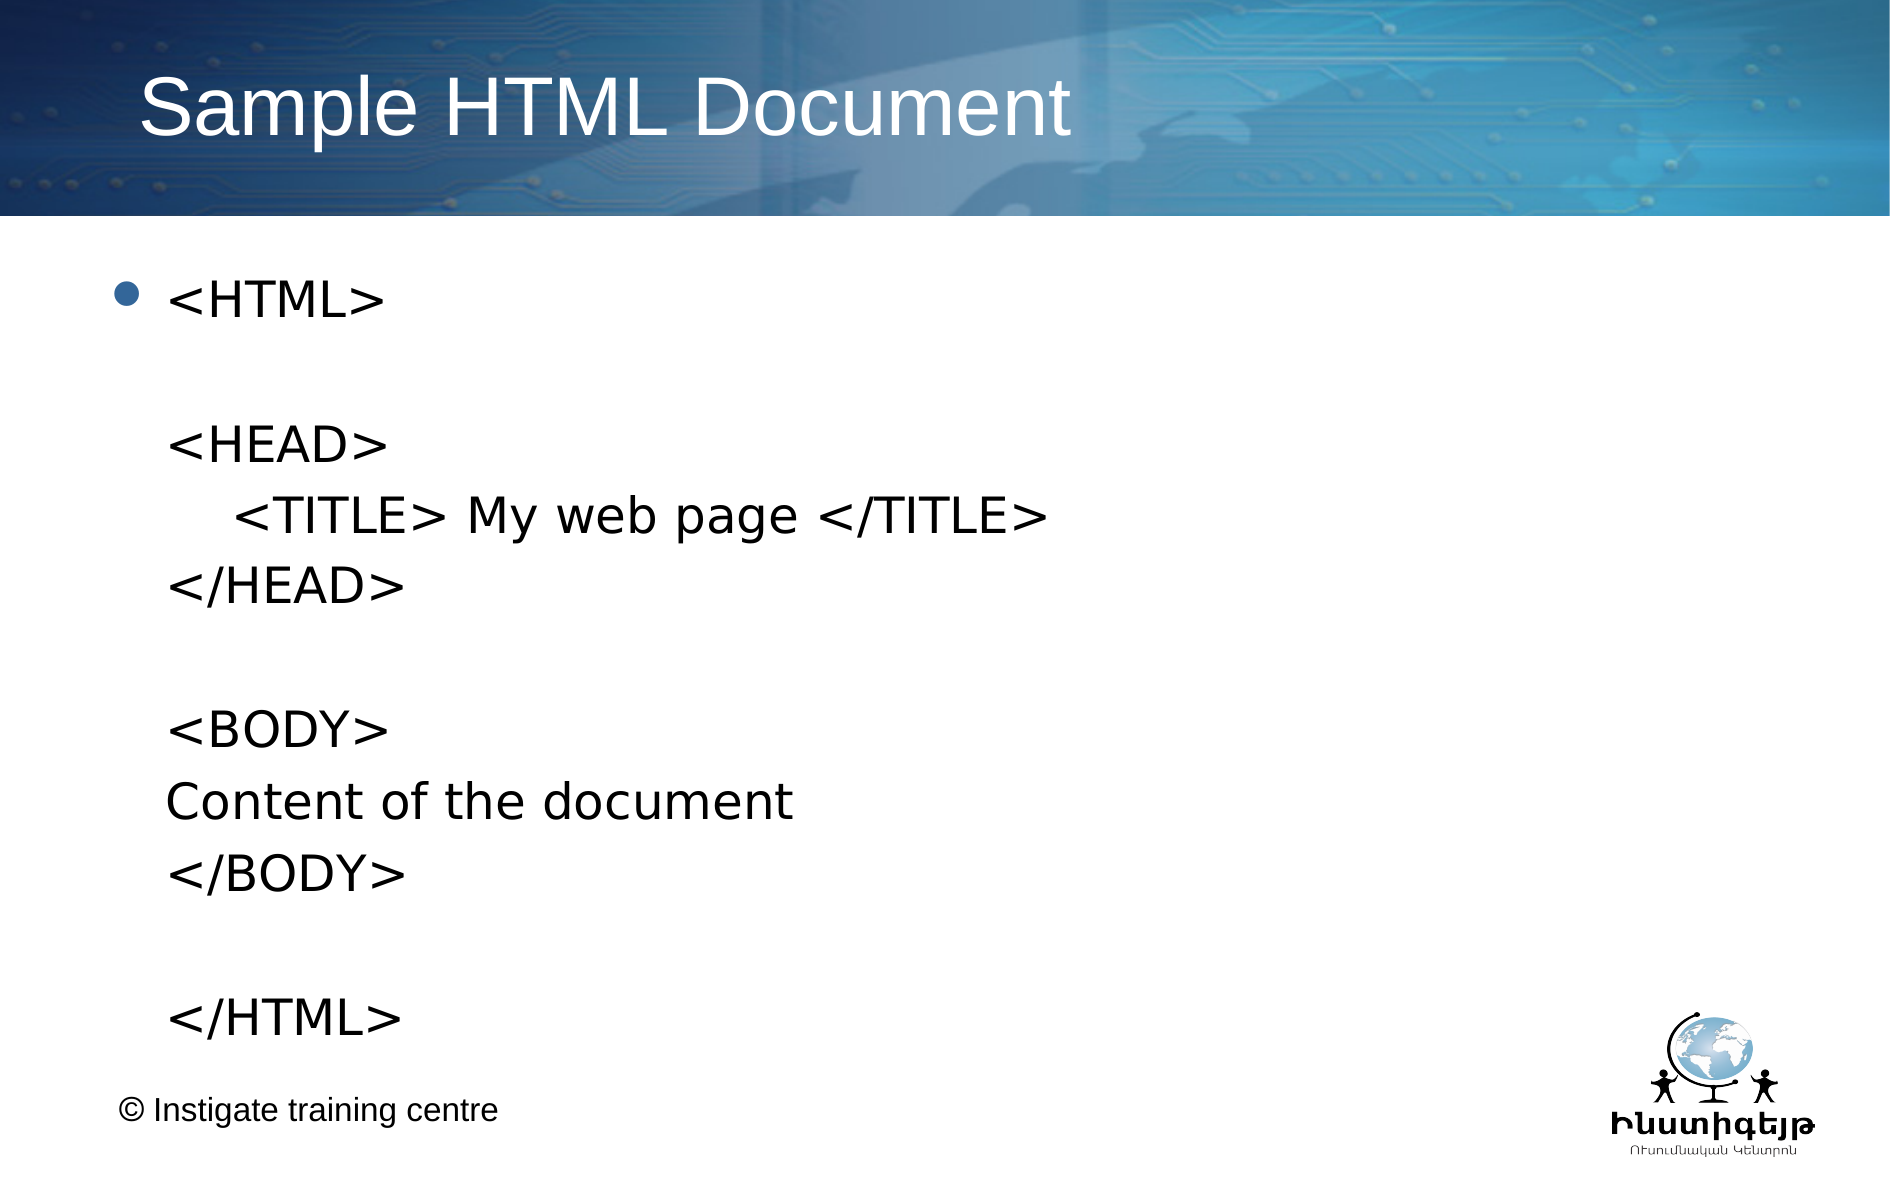

Sample HTML Document
# <HTML>
<HEAD>
<TITLE> My web page </TITLE>
</HEAD>
<BODY>
Content of the document
</BODY>
</HTML>